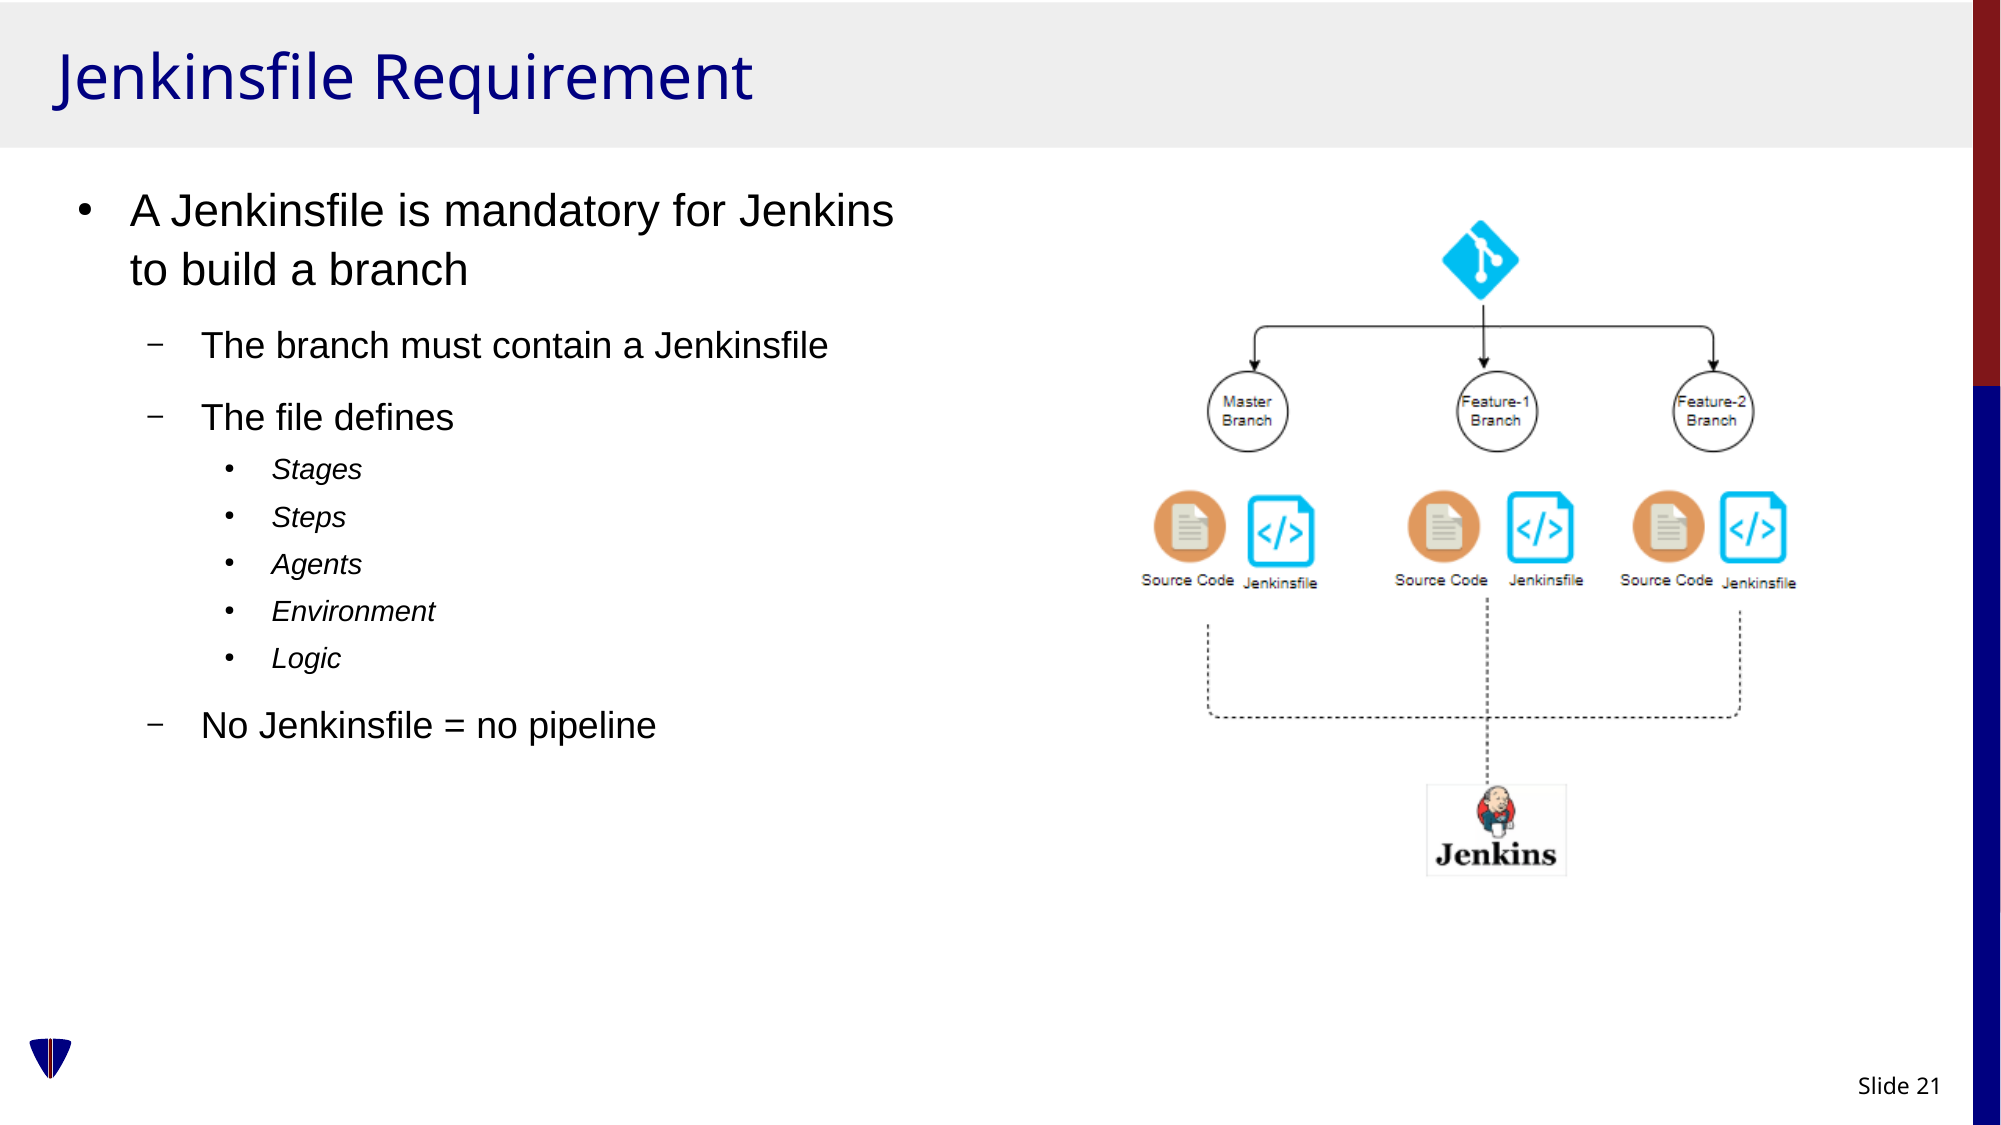

# Jenkinsfile Requirement
A Jenkinsfile is mandatory for Jenkins to build a branch
The branch must contain a Jenkinsfile
The file defines
Stages
Steps
Agents
Environment
Logic
No Jenkinsfile = no pipeline